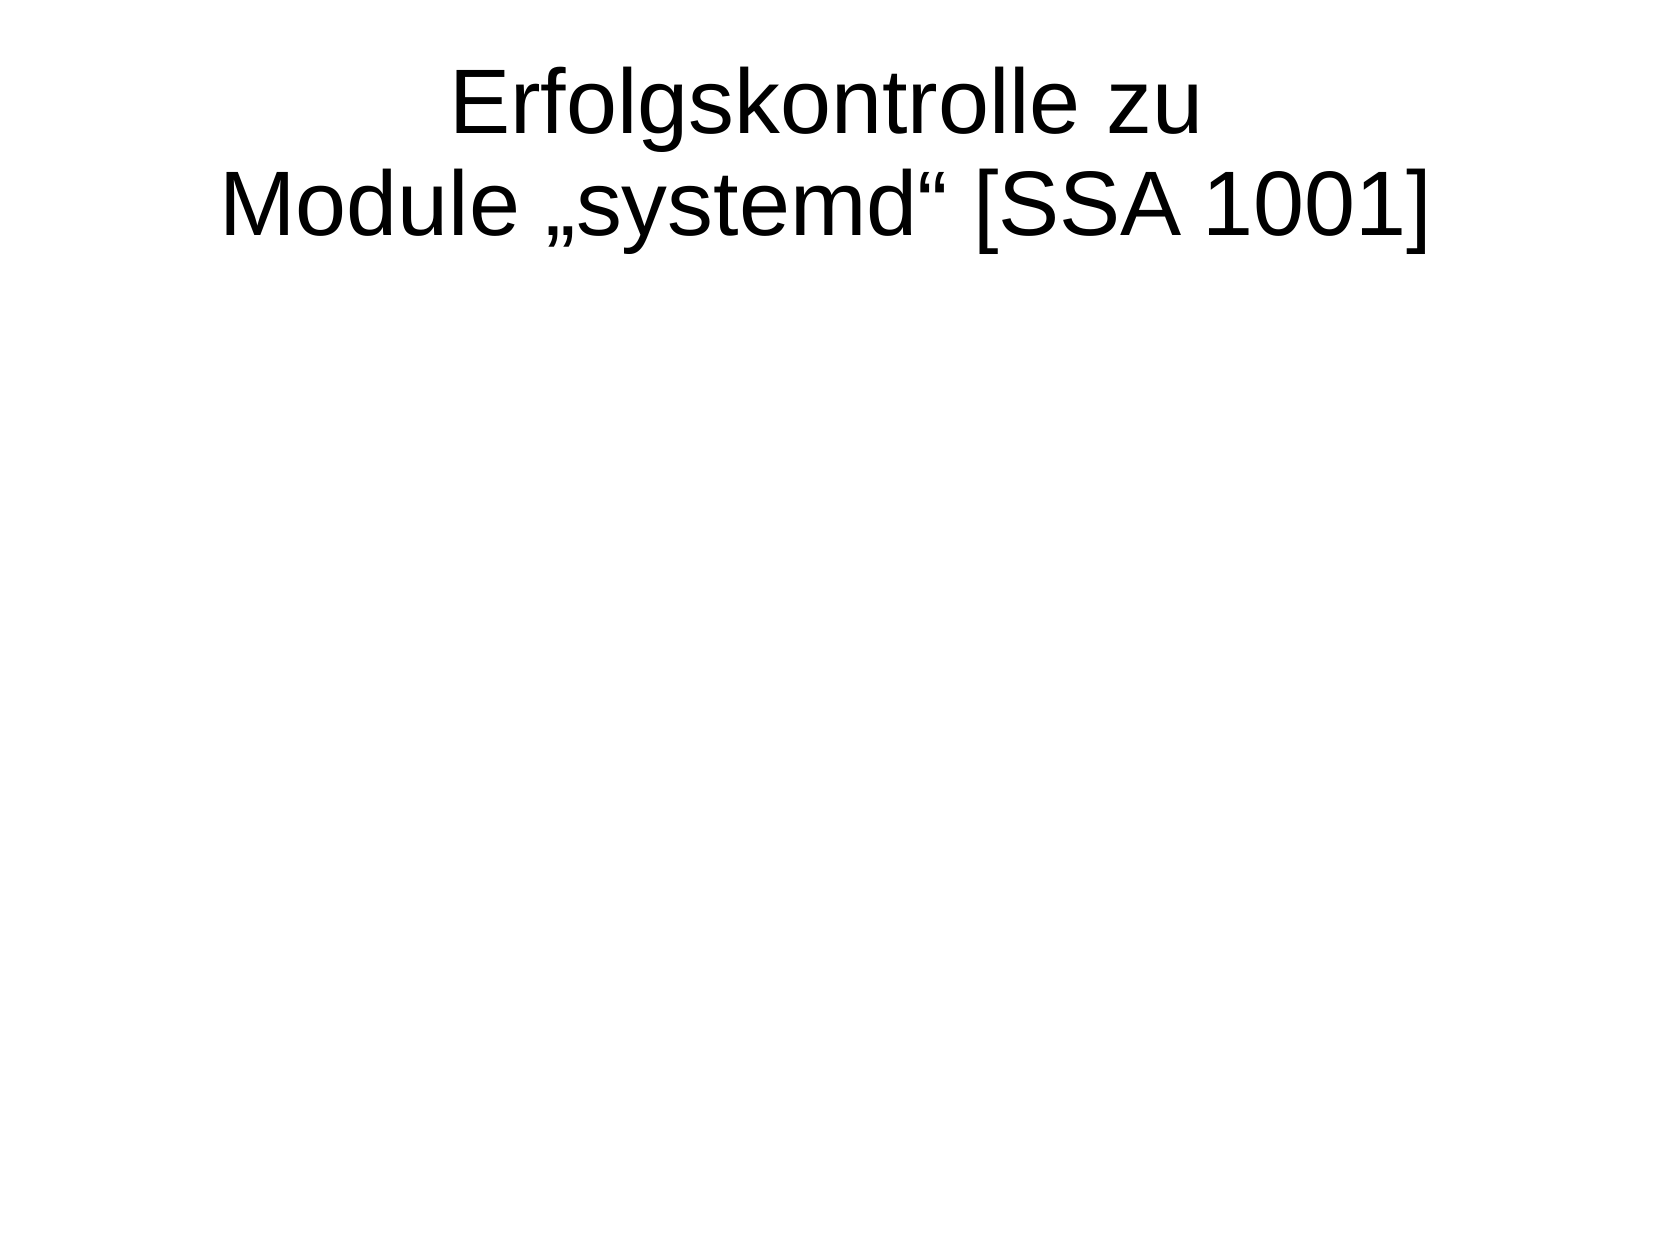

# Erfolgskontrolle zu Module „systemd“ [SSA 1001]